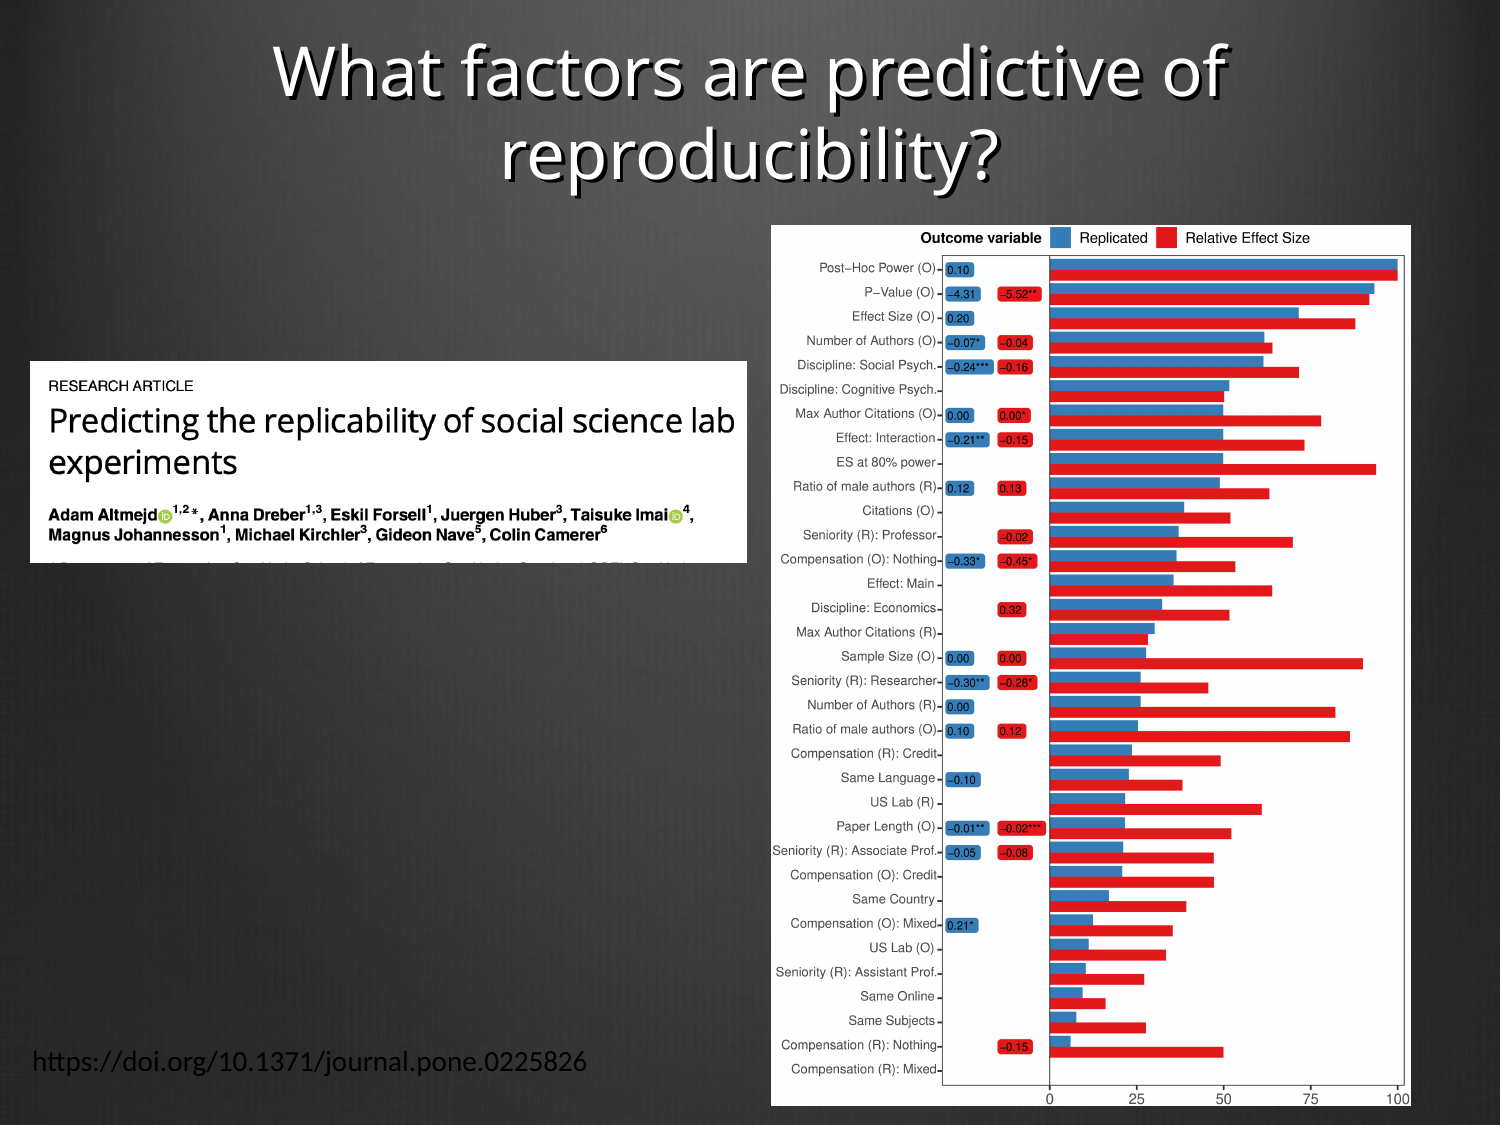

# What factors are predictive of reproducibility?
https://doi.org/10.1371/journal.pone.0225826